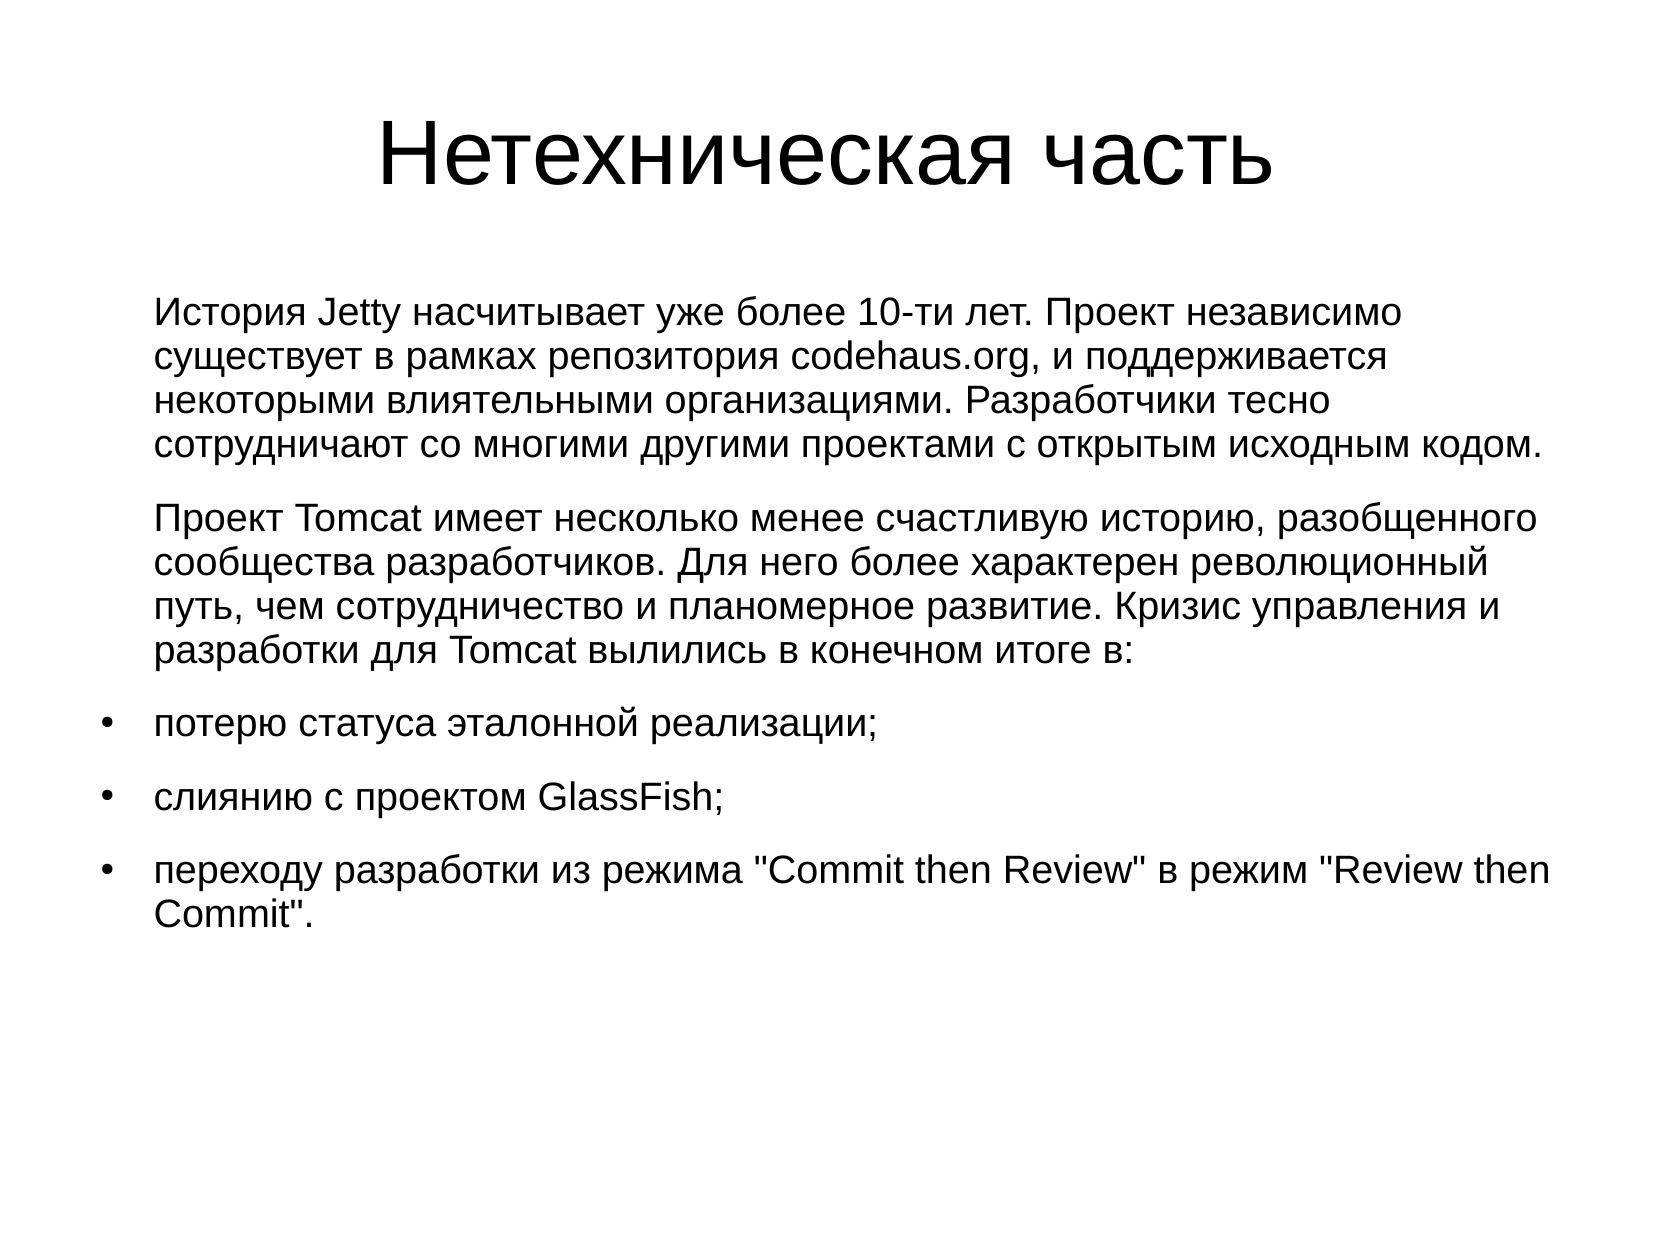

# Нетехническая часть
История Jetty насчитывает уже более 10-ти лет. Проект независимо существует в рамках репозитория codehaus.org, и поддерживается некоторыми влиятельными организациями. Разработчики тесно сотрудничают со многими другими проектами с открытым исходным кодом.
Проект Tomcat имеет несколько менее счастливую историю, разобщенного сообщества разработчиков. Для него более характерен революционный путь, чем сотрудничество и планомерное развитие. Кризис управления и разработки для Tomcat вылились в конечном итоге в:
потерю статуса эталонной реализации;
слиянию с проектом GlassFish;
переходу разработки из режима "Commit then Review" в режим "Review then Commit".